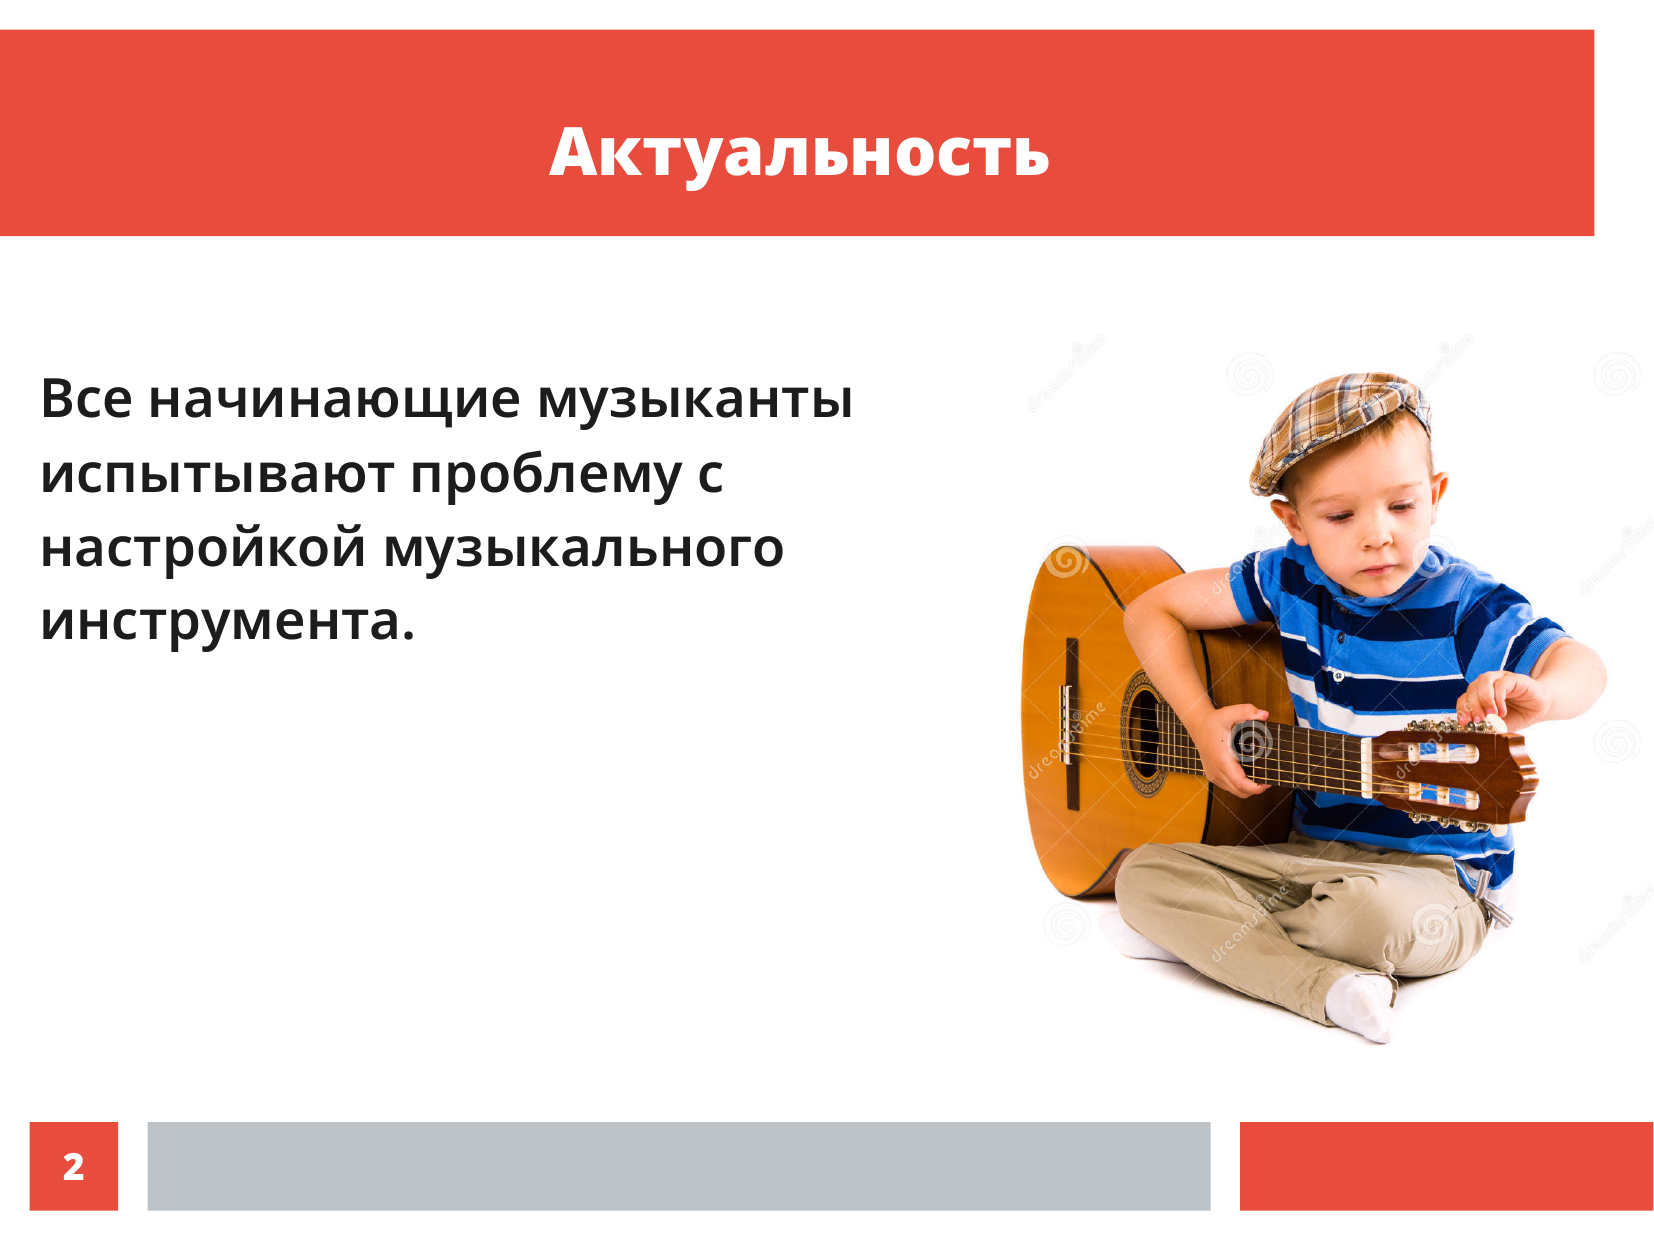

# Актуальность
Все начинающие музыканты испытывают проблему с настройкой музыкального инструмента.
2